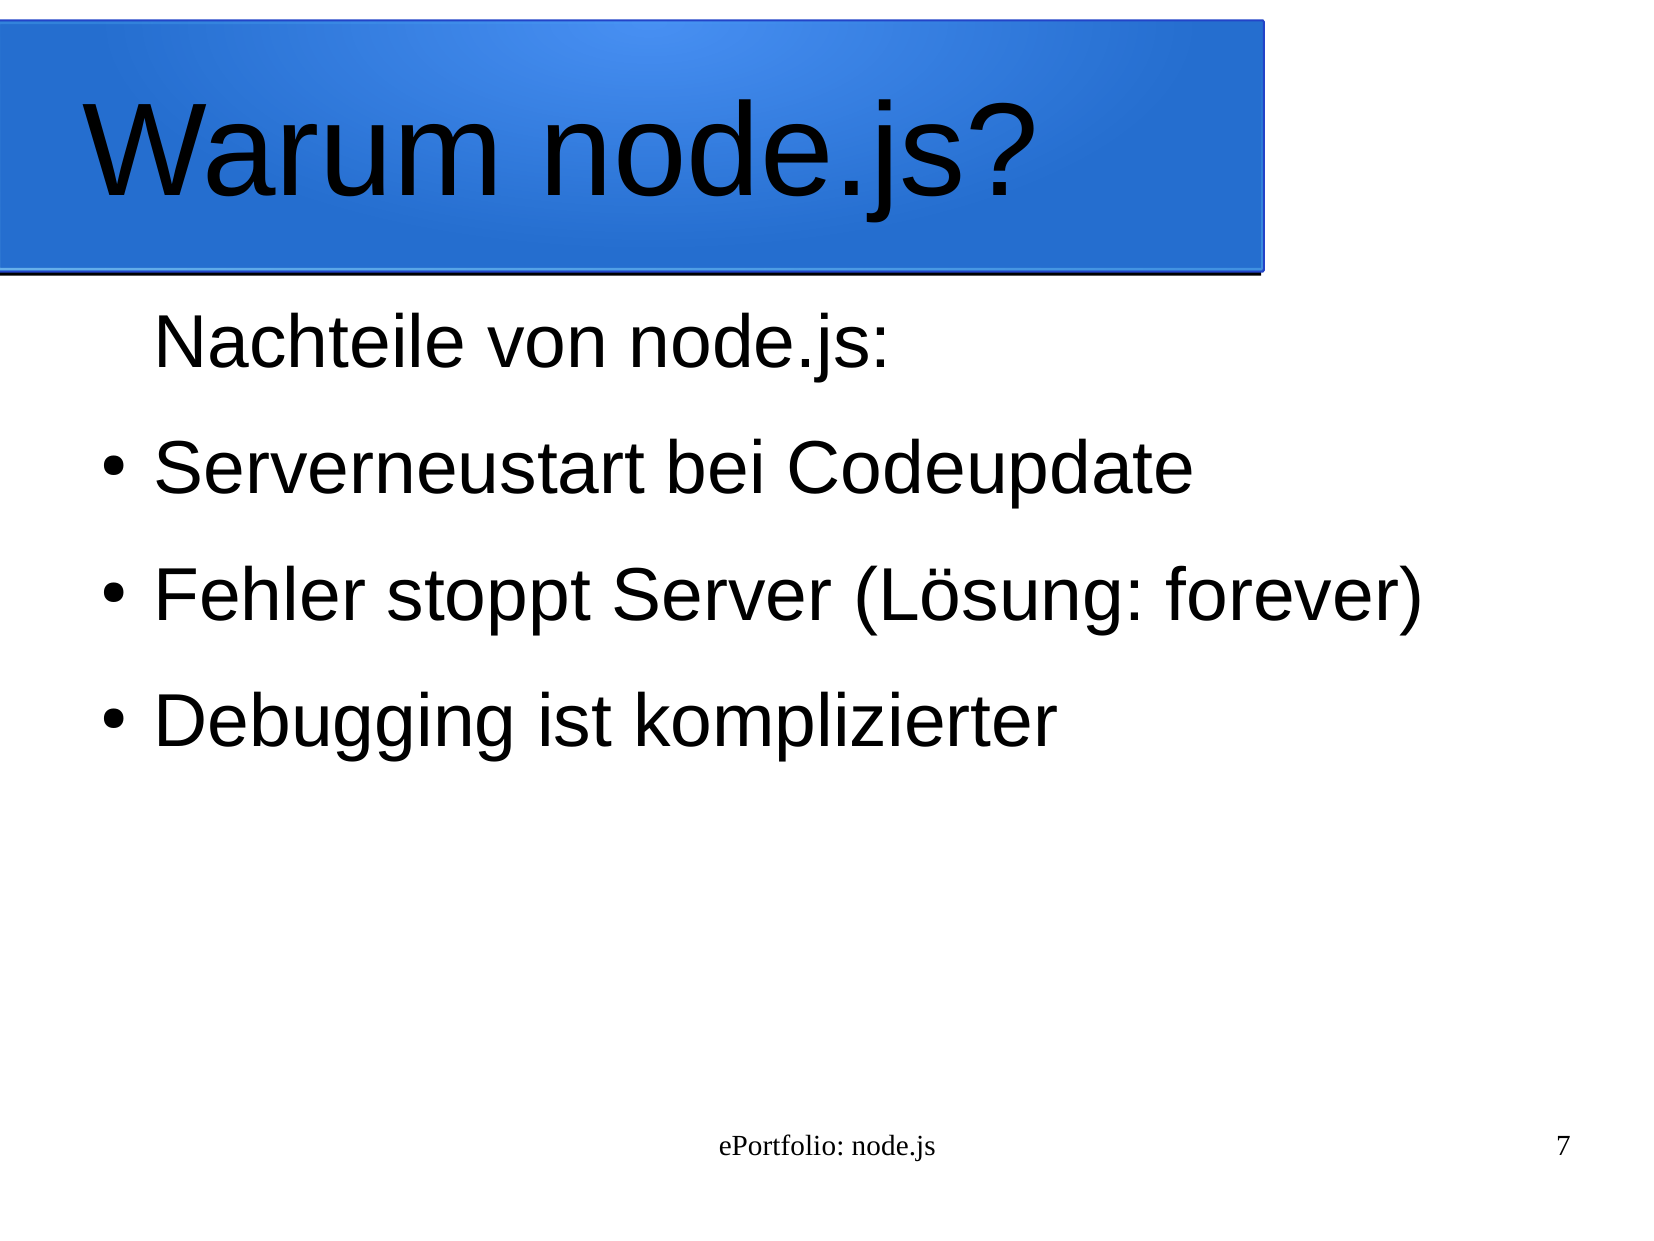

# Warum node.js?
Nachteile von node.js:
Serverneustart bei Codeupdate
Fehler stoppt Server (Lösung: forever)
Debugging ist komplizierter
ePortfolio: node.js
7